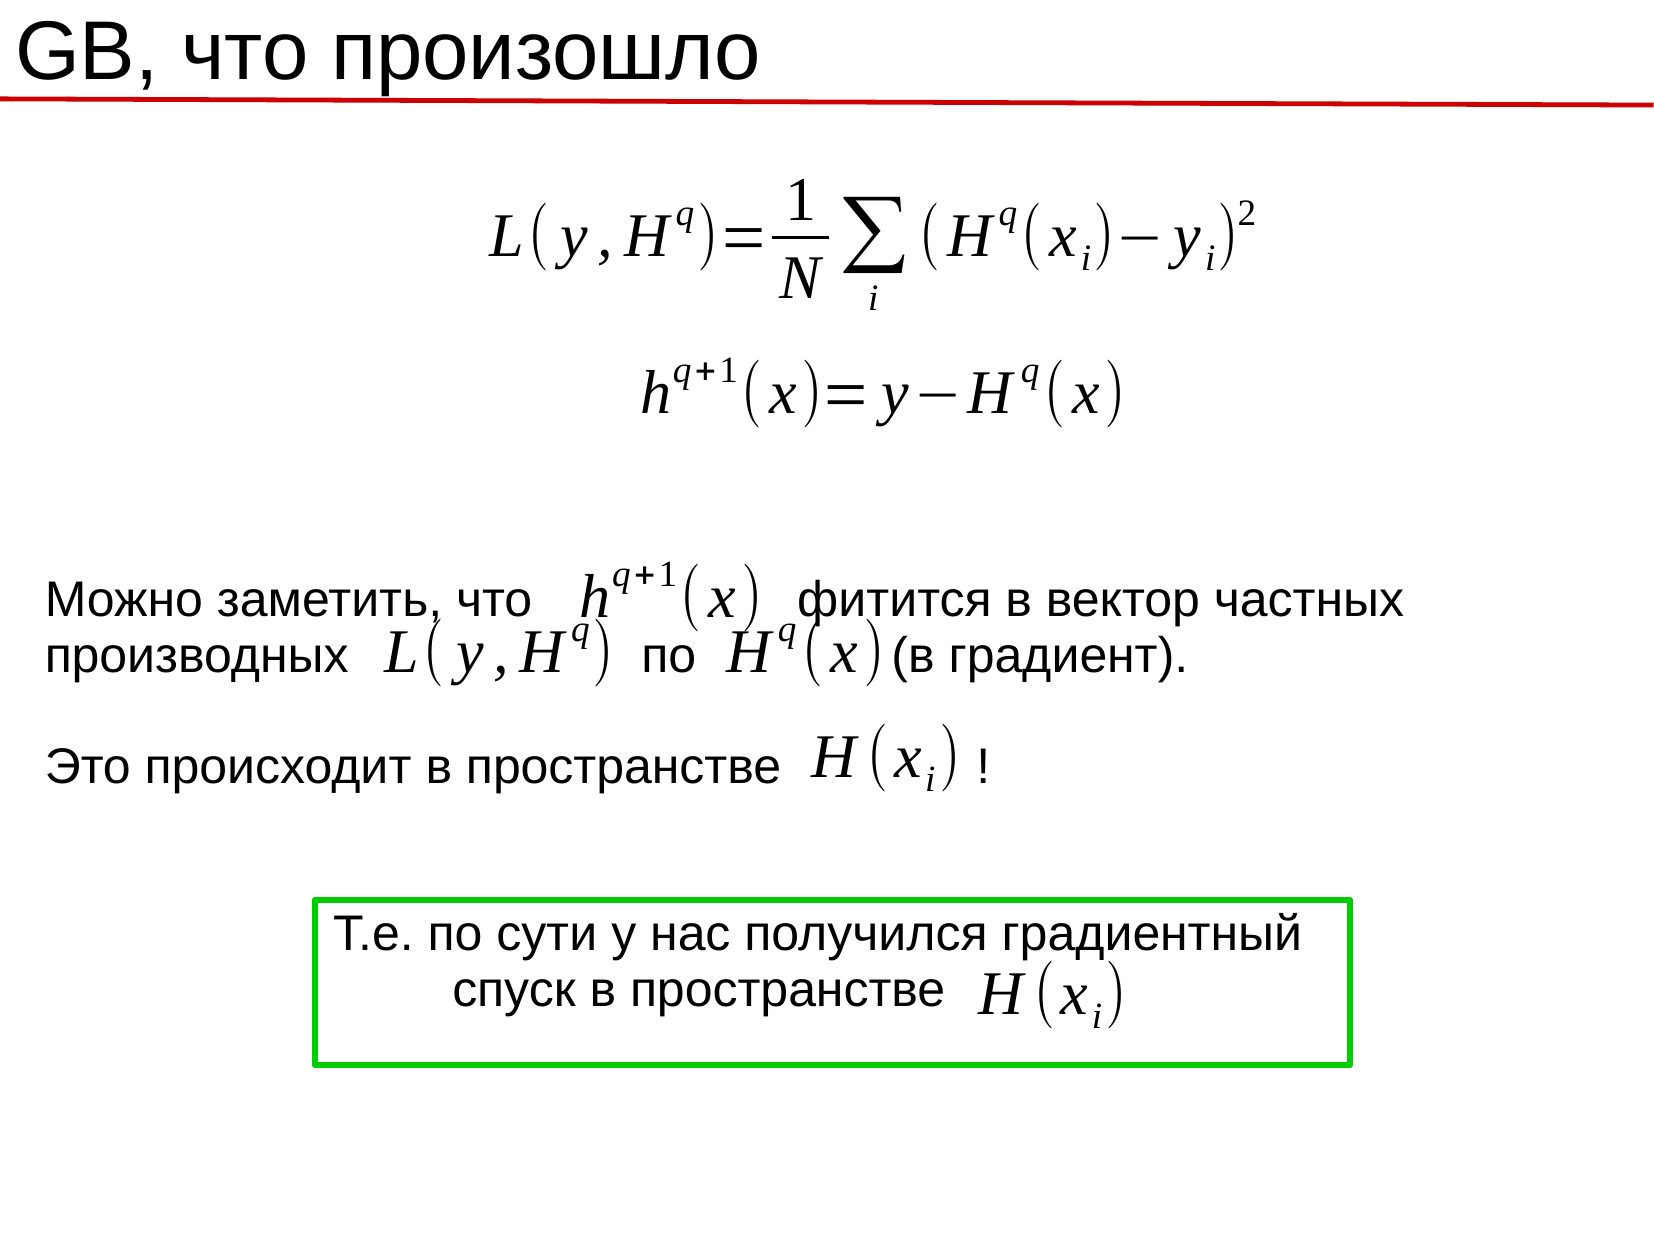

# GB, что произошло
Можно заметить, что фитится в вектор частных производных по (в градиент).
Это происходит в пространстве !
Т.е. по сути у нас получился градиентный
спуск в пространстве